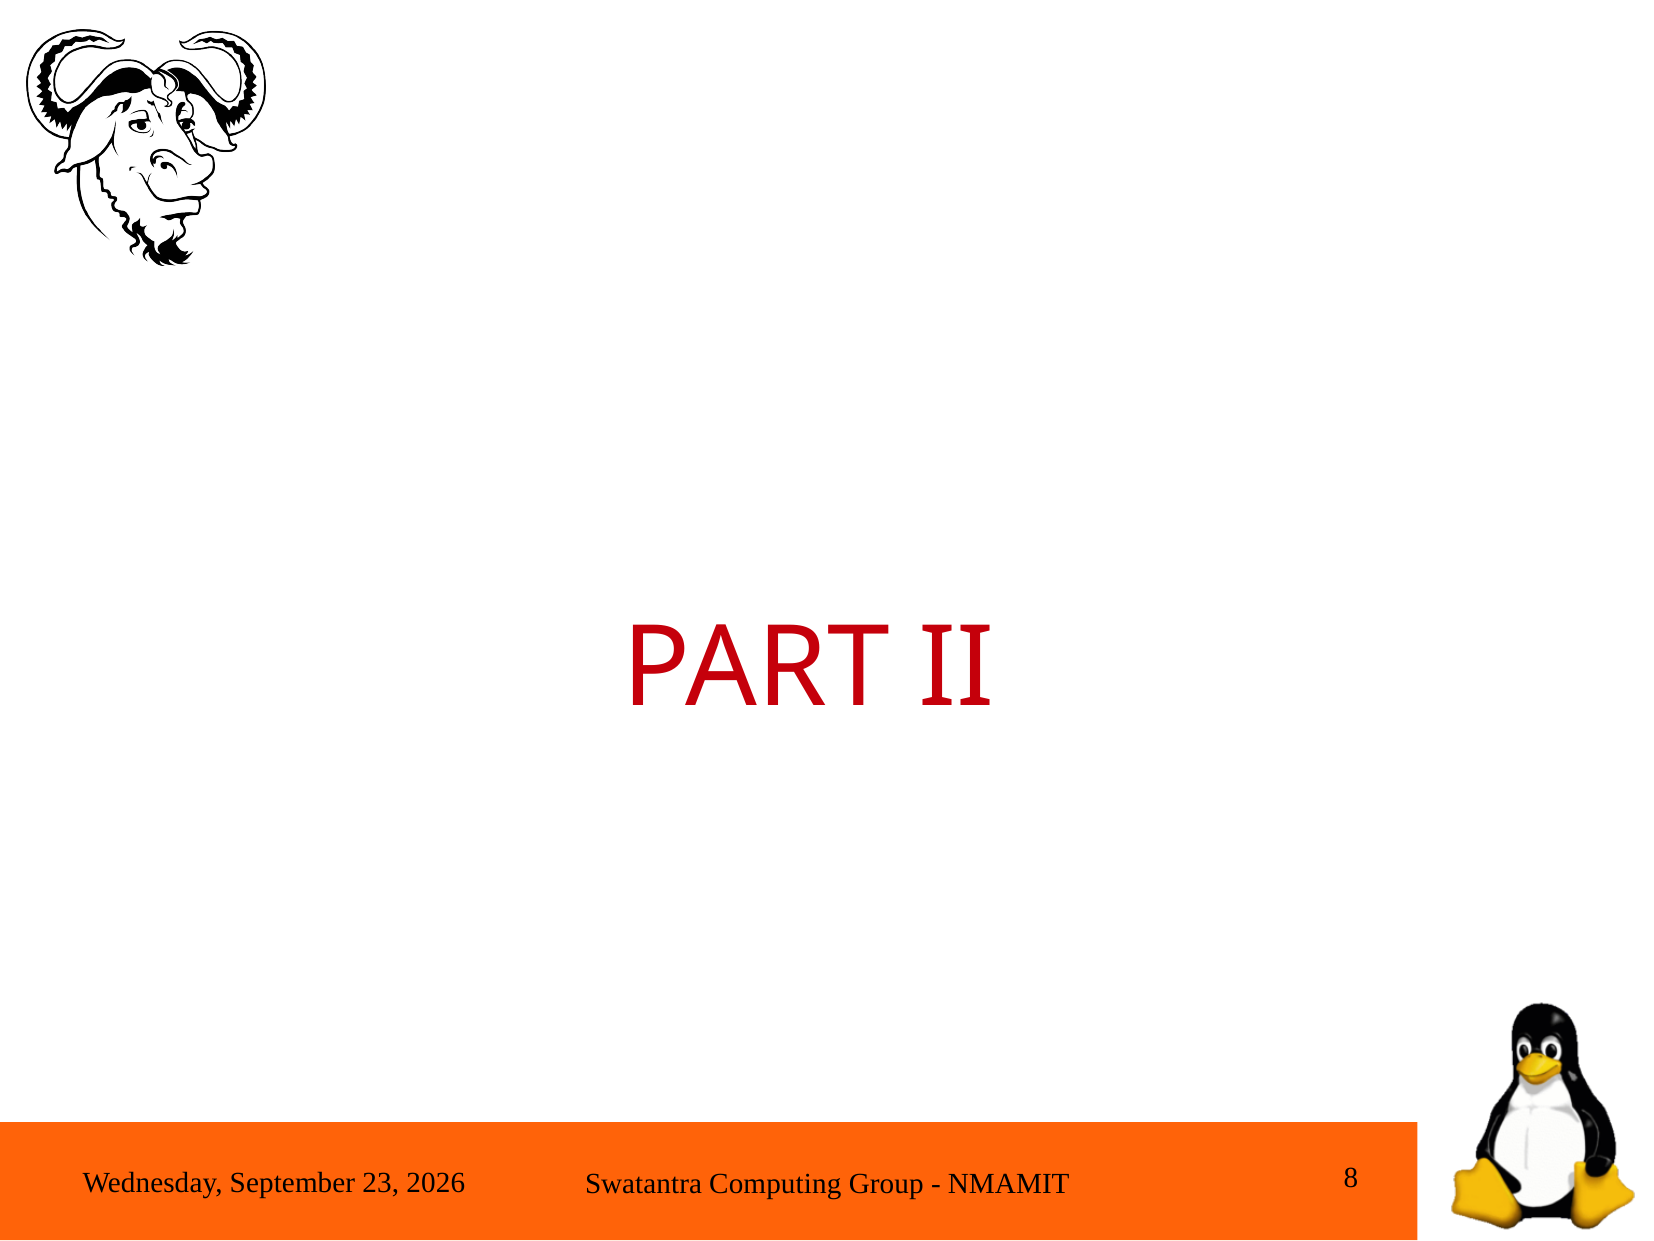

# PART II
8
Swatantra Computing Group - NMAMIT